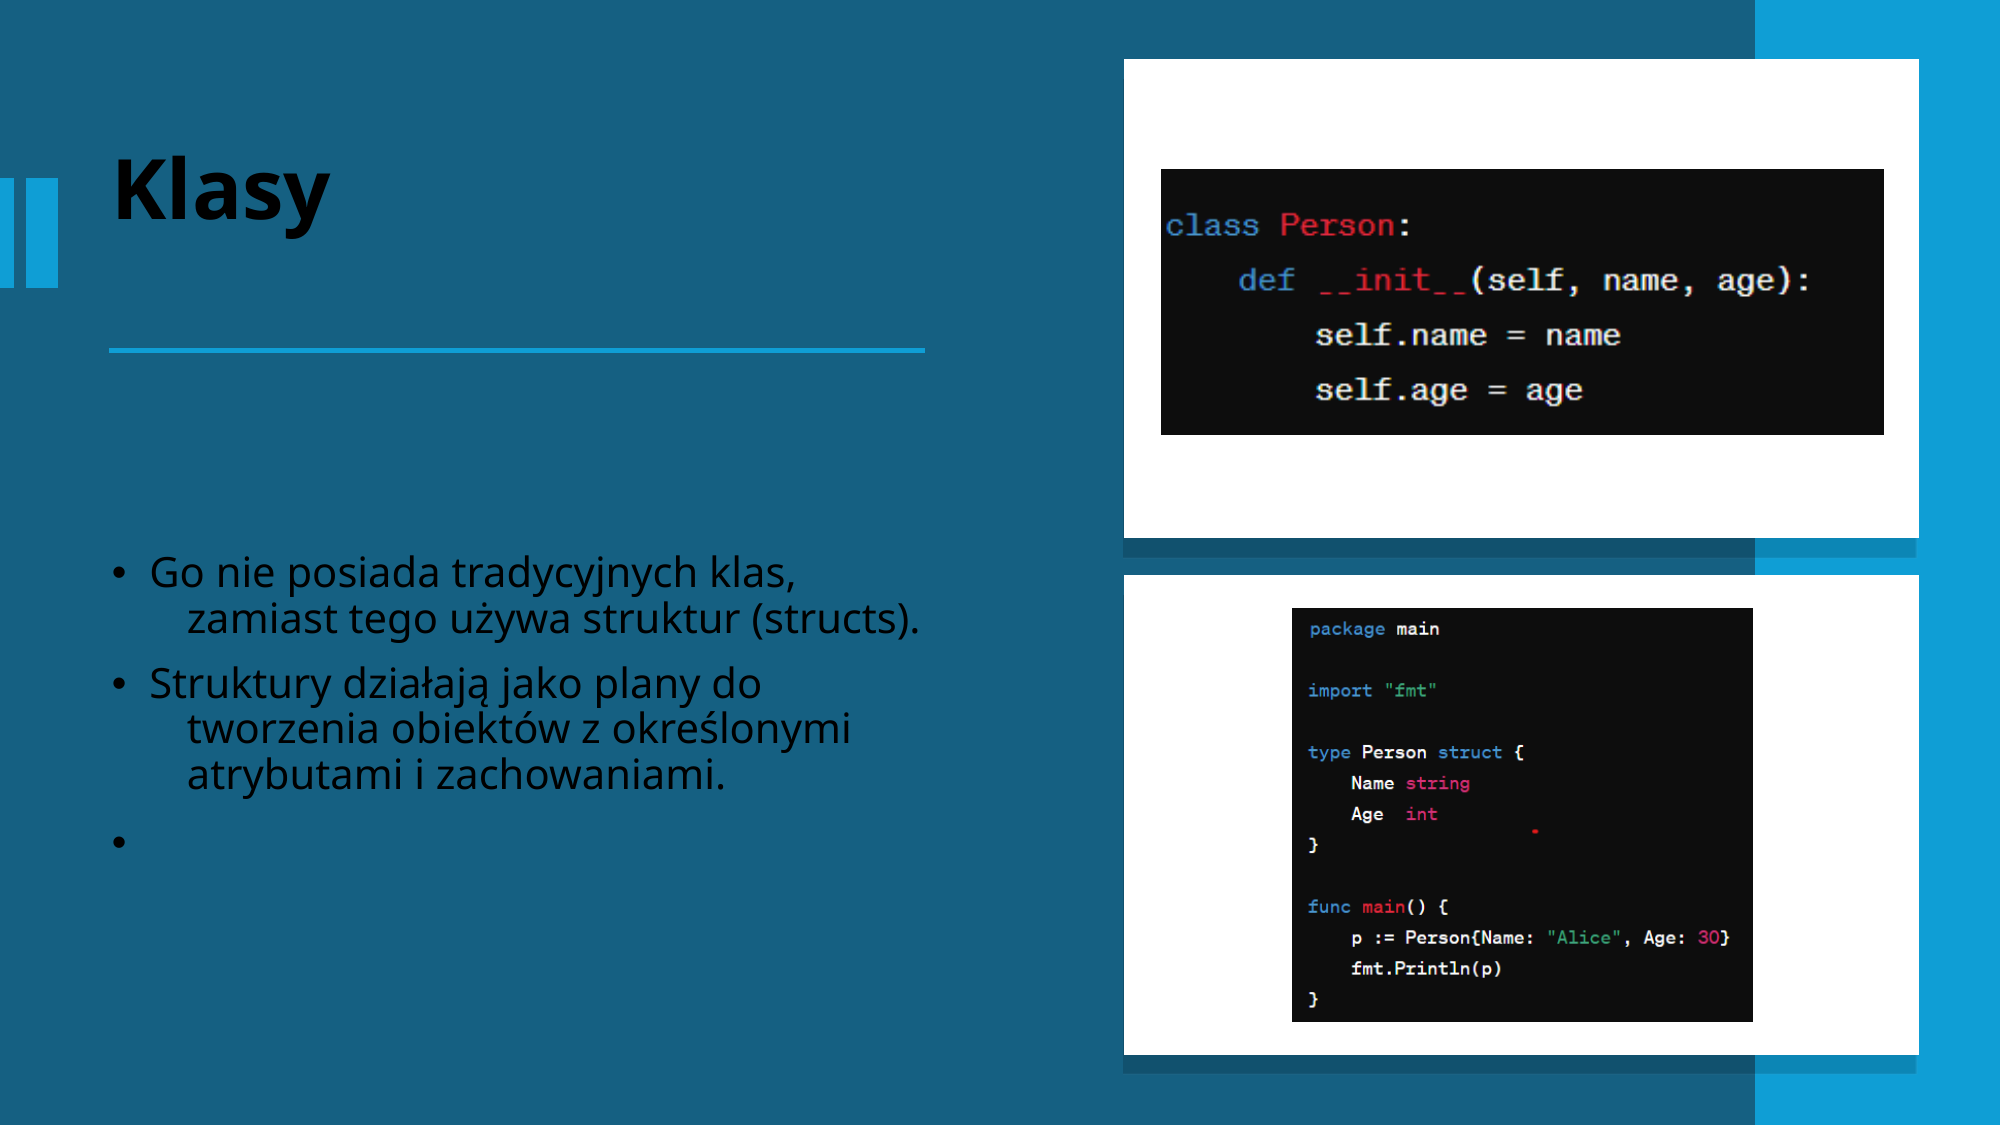

# Klasy
Go nie posiada tradycyjnych klas, zamiast tego używa struktur (structs).
Struktury działają jako plany do tworzenia obiektów z określonymi atrybutami i zachowaniami.